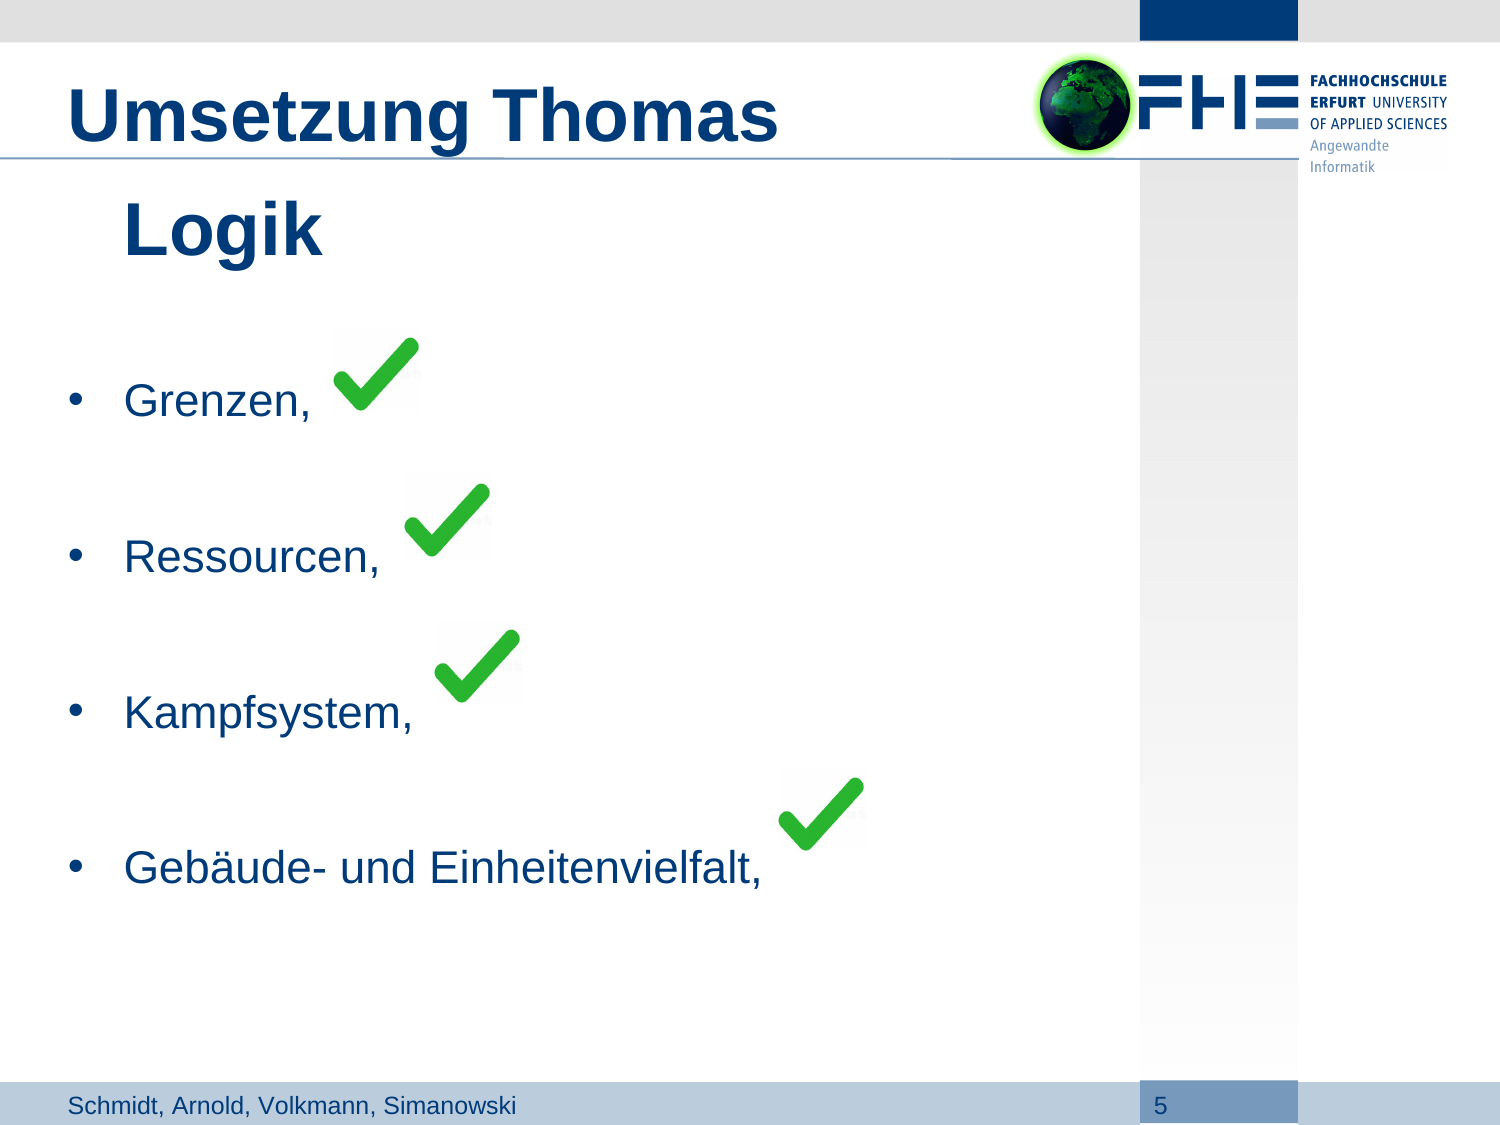

# Umsetzung Thomas
Logik
Grenzen,
Ressourcen,
Kampfsystem,
Gebäude- und Einheitenvielfalt,